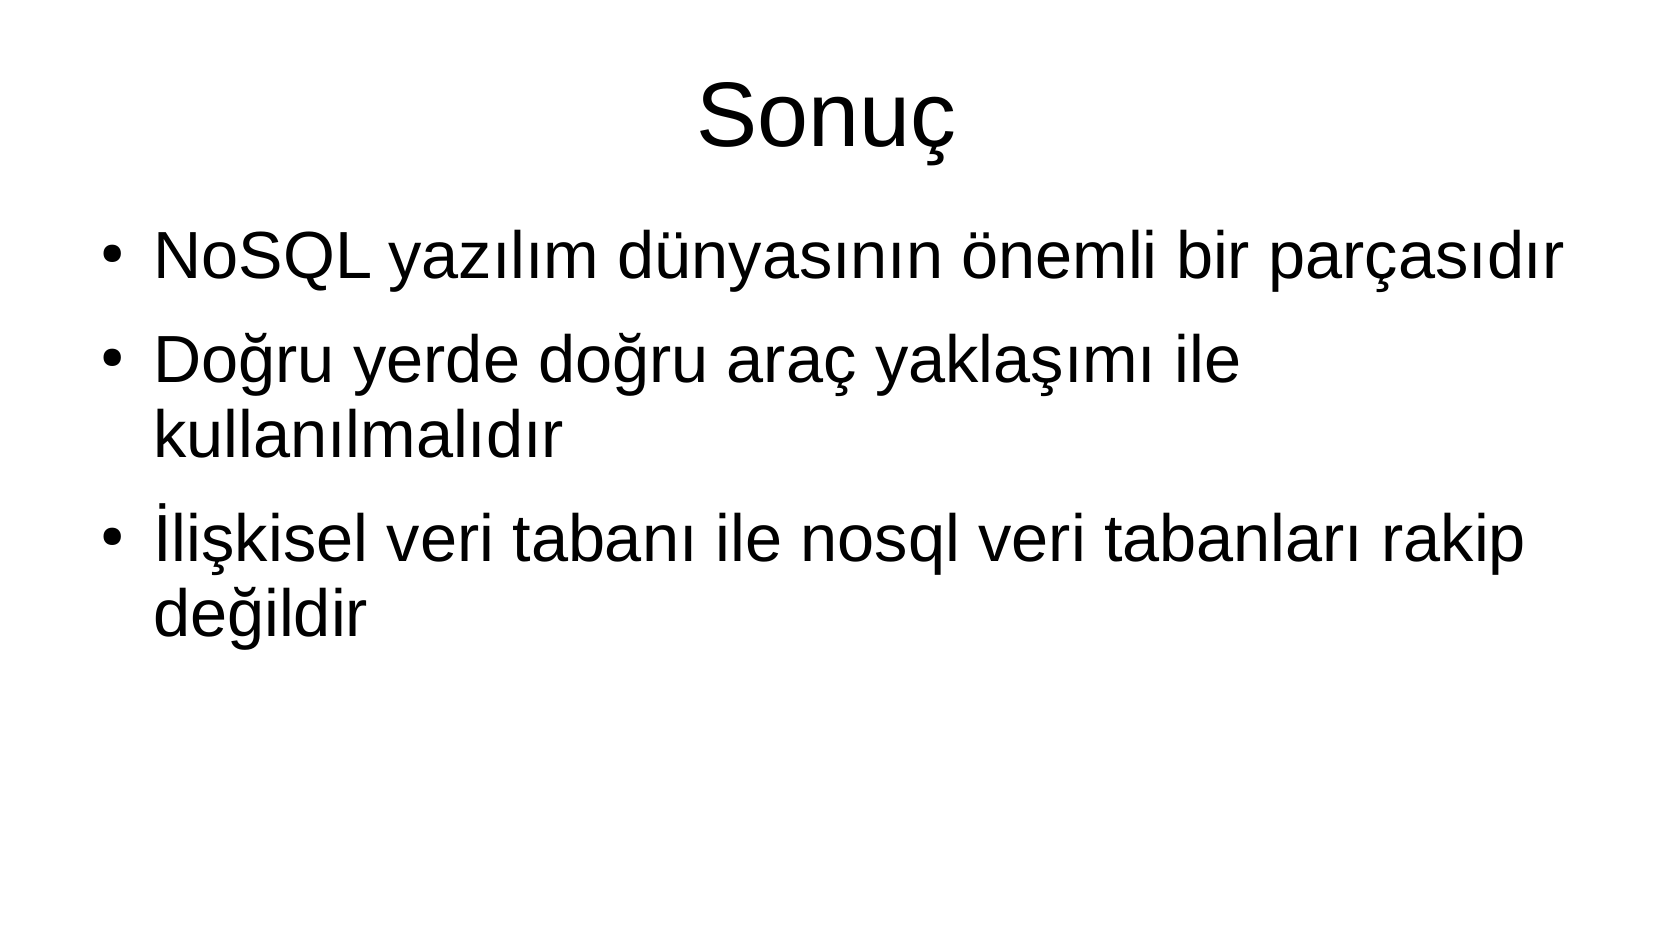

# Sonuç
NoSQL yazılım dünyasının önemli bir parçasıdır
Doğru yerde doğru araç yaklaşımı ile kullanılmalıdır
İlişkisel veri tabanı ile nosql veri tabanları rakip değildir